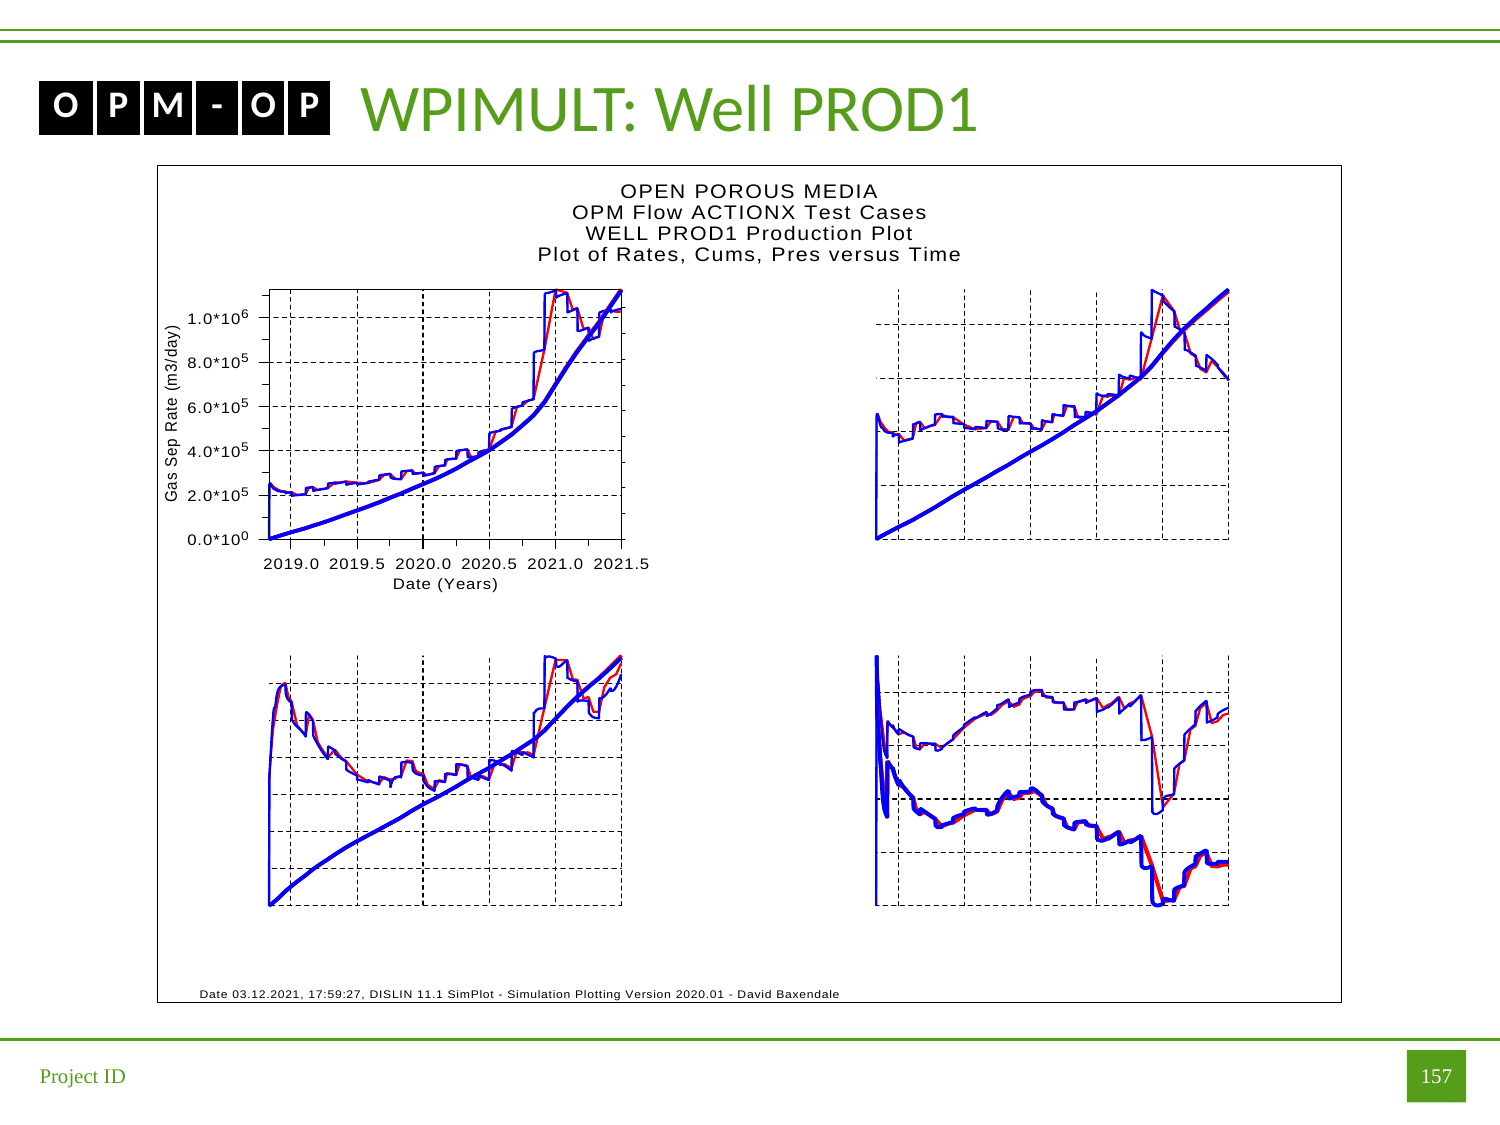

# WPIMULT: well PROD1
Project ID
157